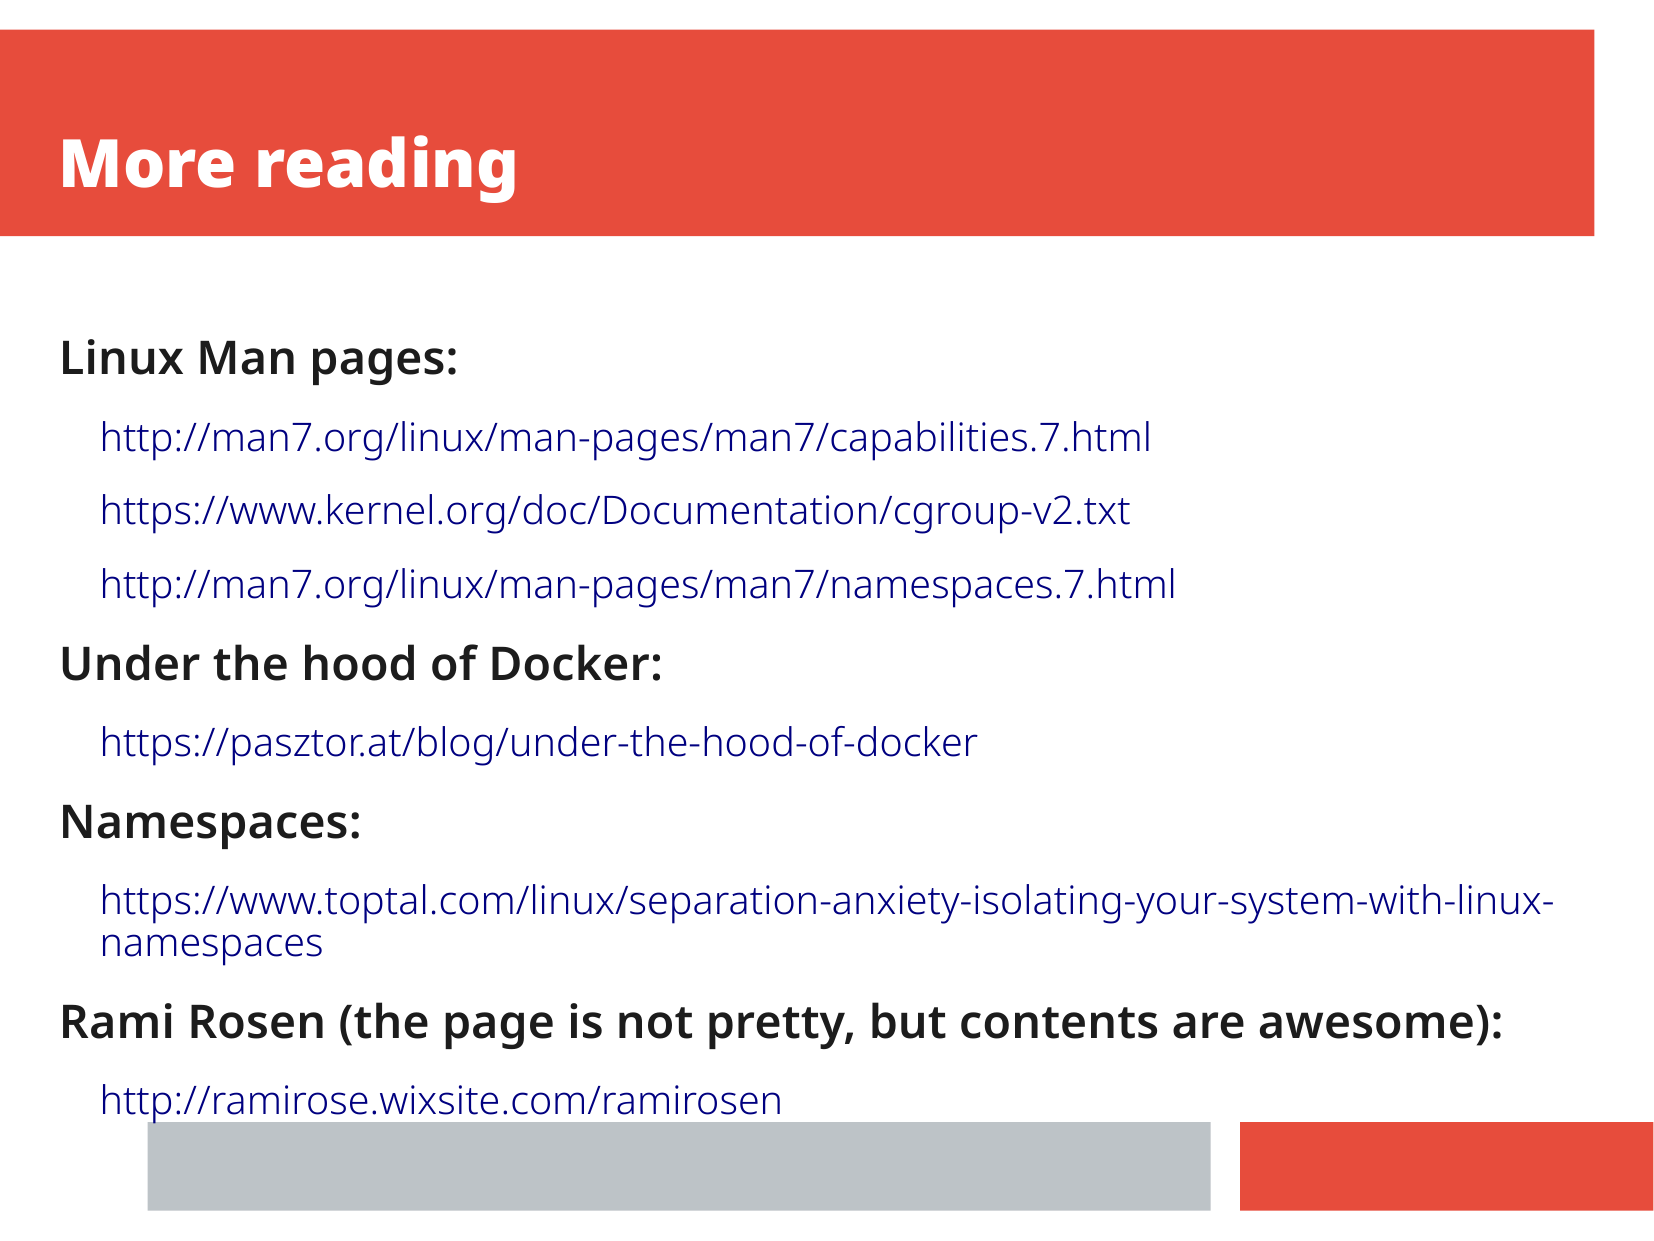

# More reading
Linux Man pages:
http://man7.org/linux/man-pages/man7/capabilities.7.html
https://www.kernel.org/doc/Documentation/cgroup-v2.txt
http://man7.org/linux/man-pages/man7/namespaces.7.html
Under the hood of Docker:
https://pasztor.at/blog/under-the-hood-of-docker
Namespaces:
https://www.toptal.com/linux/separation-anxiety-isolating-your-system-with-linux-namespaces
Rami Rosen (the page is not pretty, but contents are awesome):
http://ramirose.wixsite.com/ramirosen